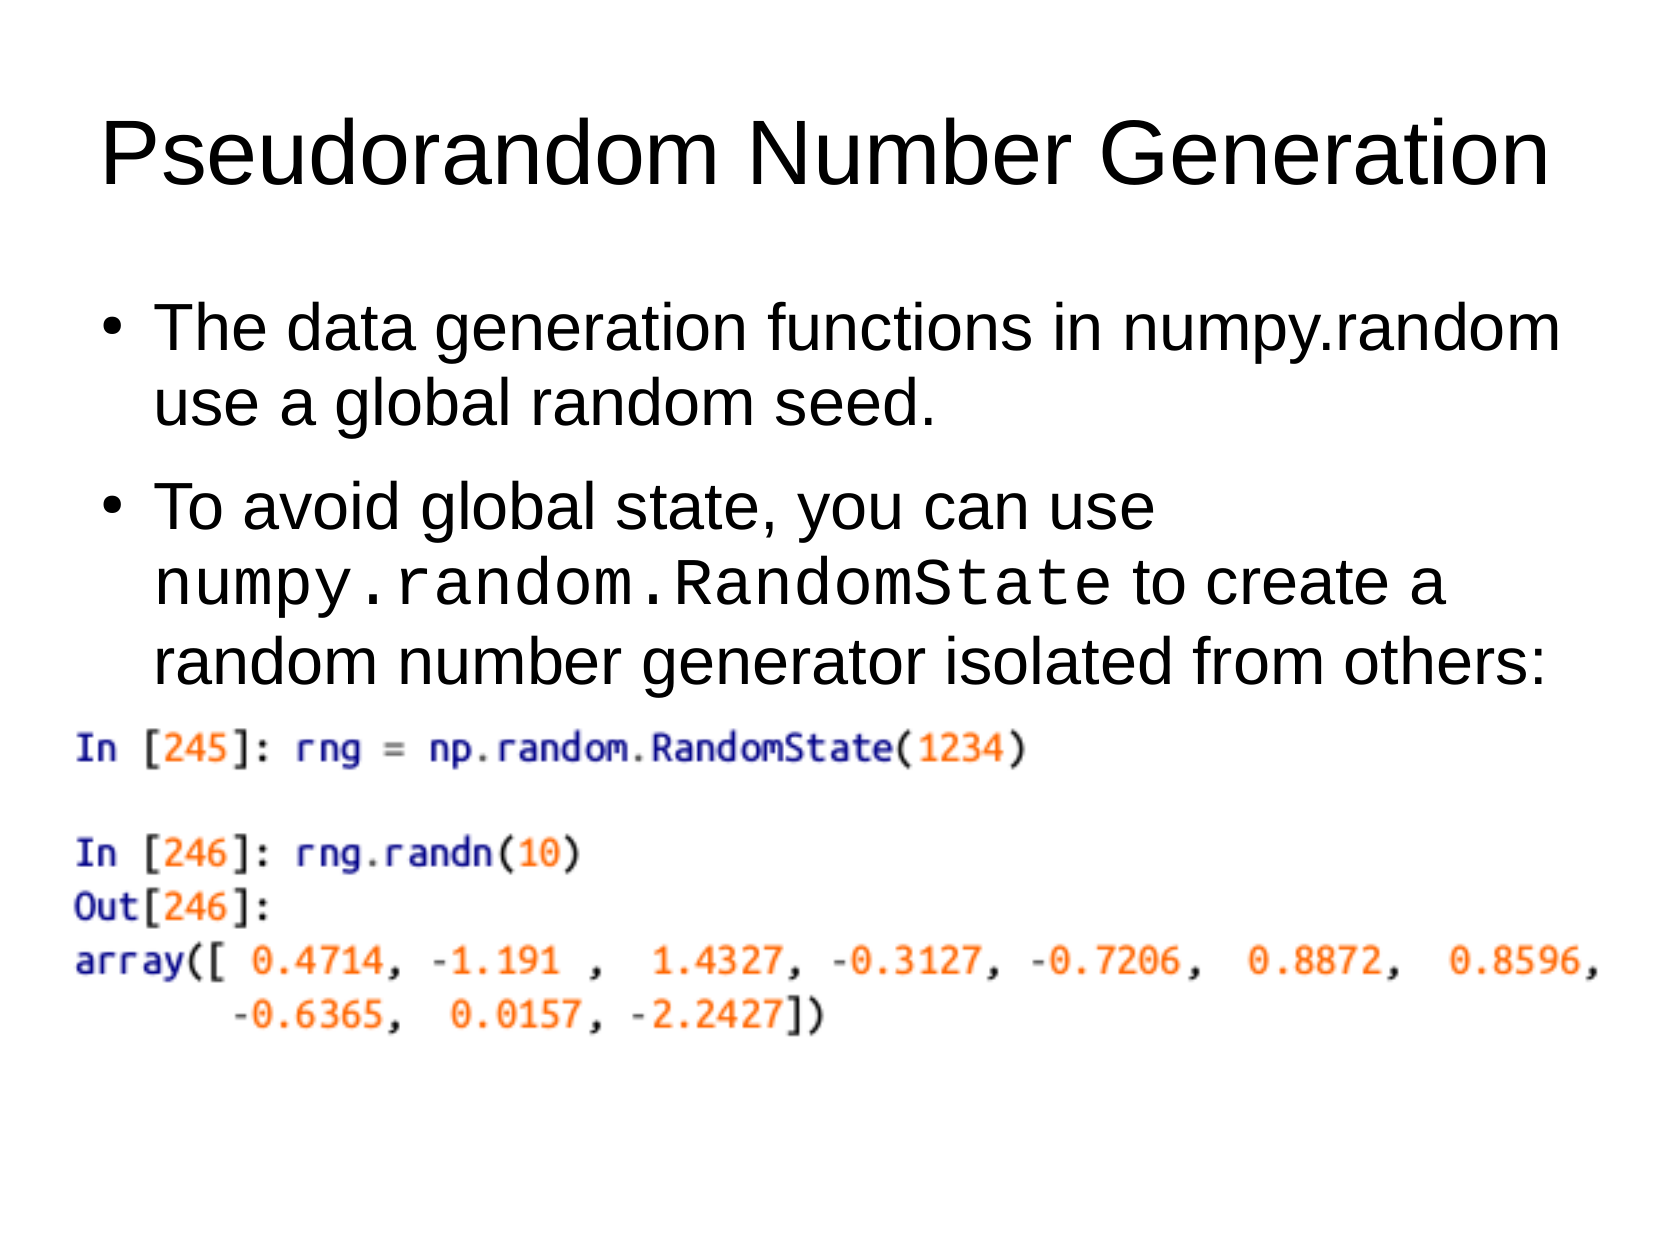

# Pseudorandom Number Generation
The data generation functions in numpy.random use a global random seed.
To avoid global state, you can use numpy.random.RandomState to create a random number generator isolated from others: